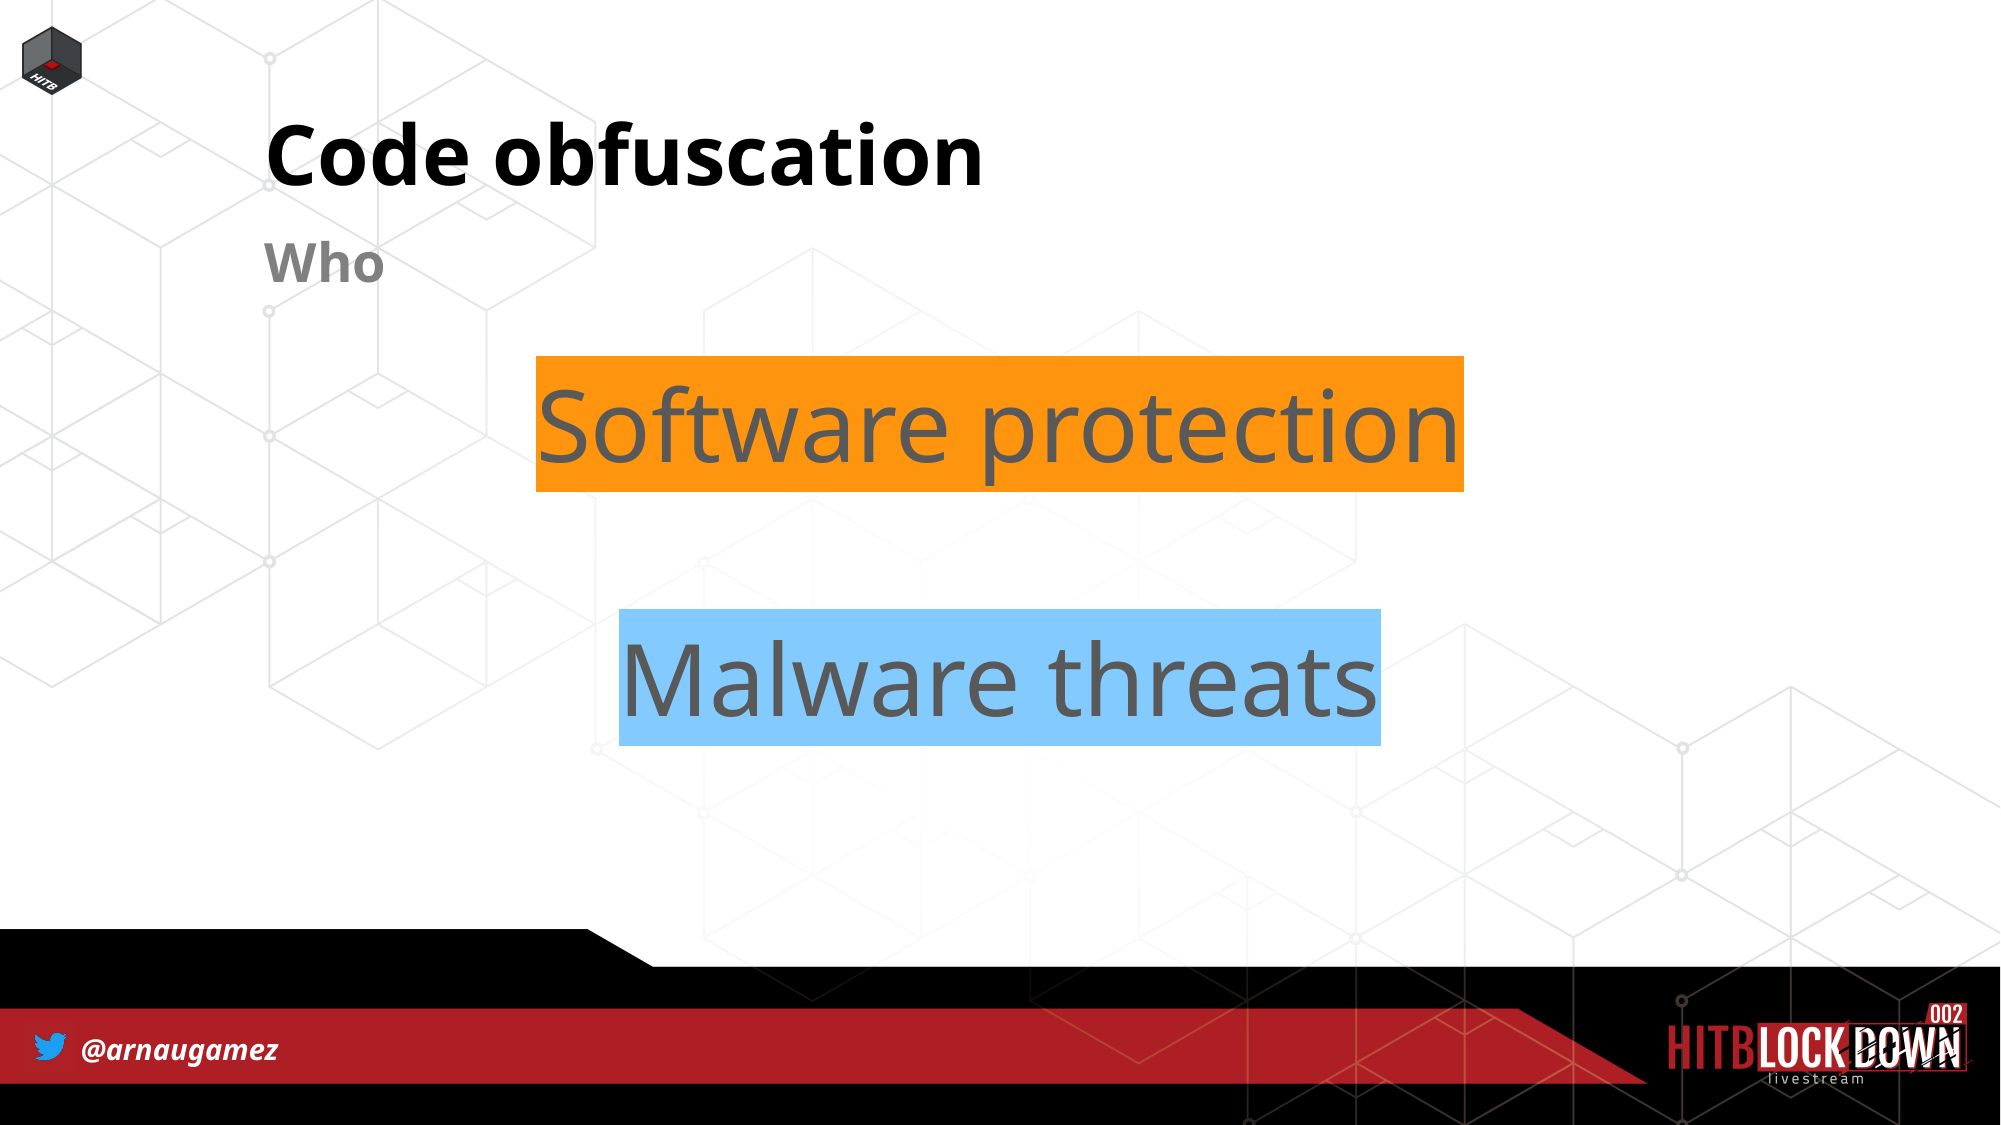

# Code obfuscation
Who
Software protection
Malware threats